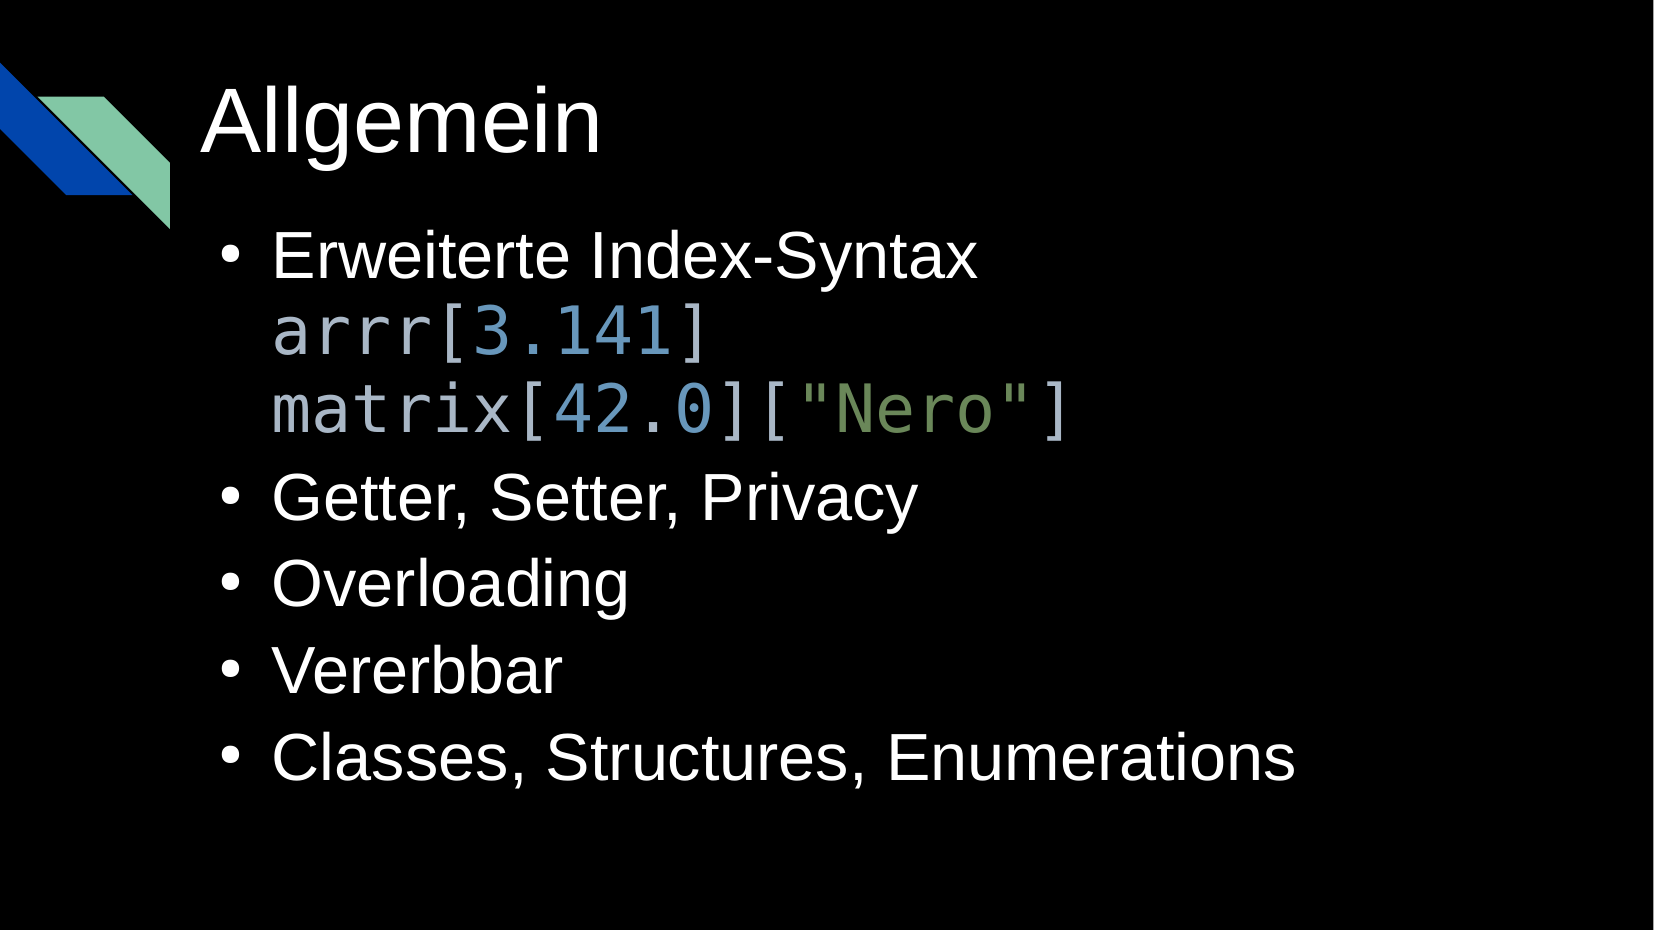

# Allgemein
Erweiterte Index-Syntax
arrr[3.141]
matrix[42.0]["Nero"]
Getter, Setter, Privacy
Overloading
Vererbbar
Classes, Structures, Enumerations